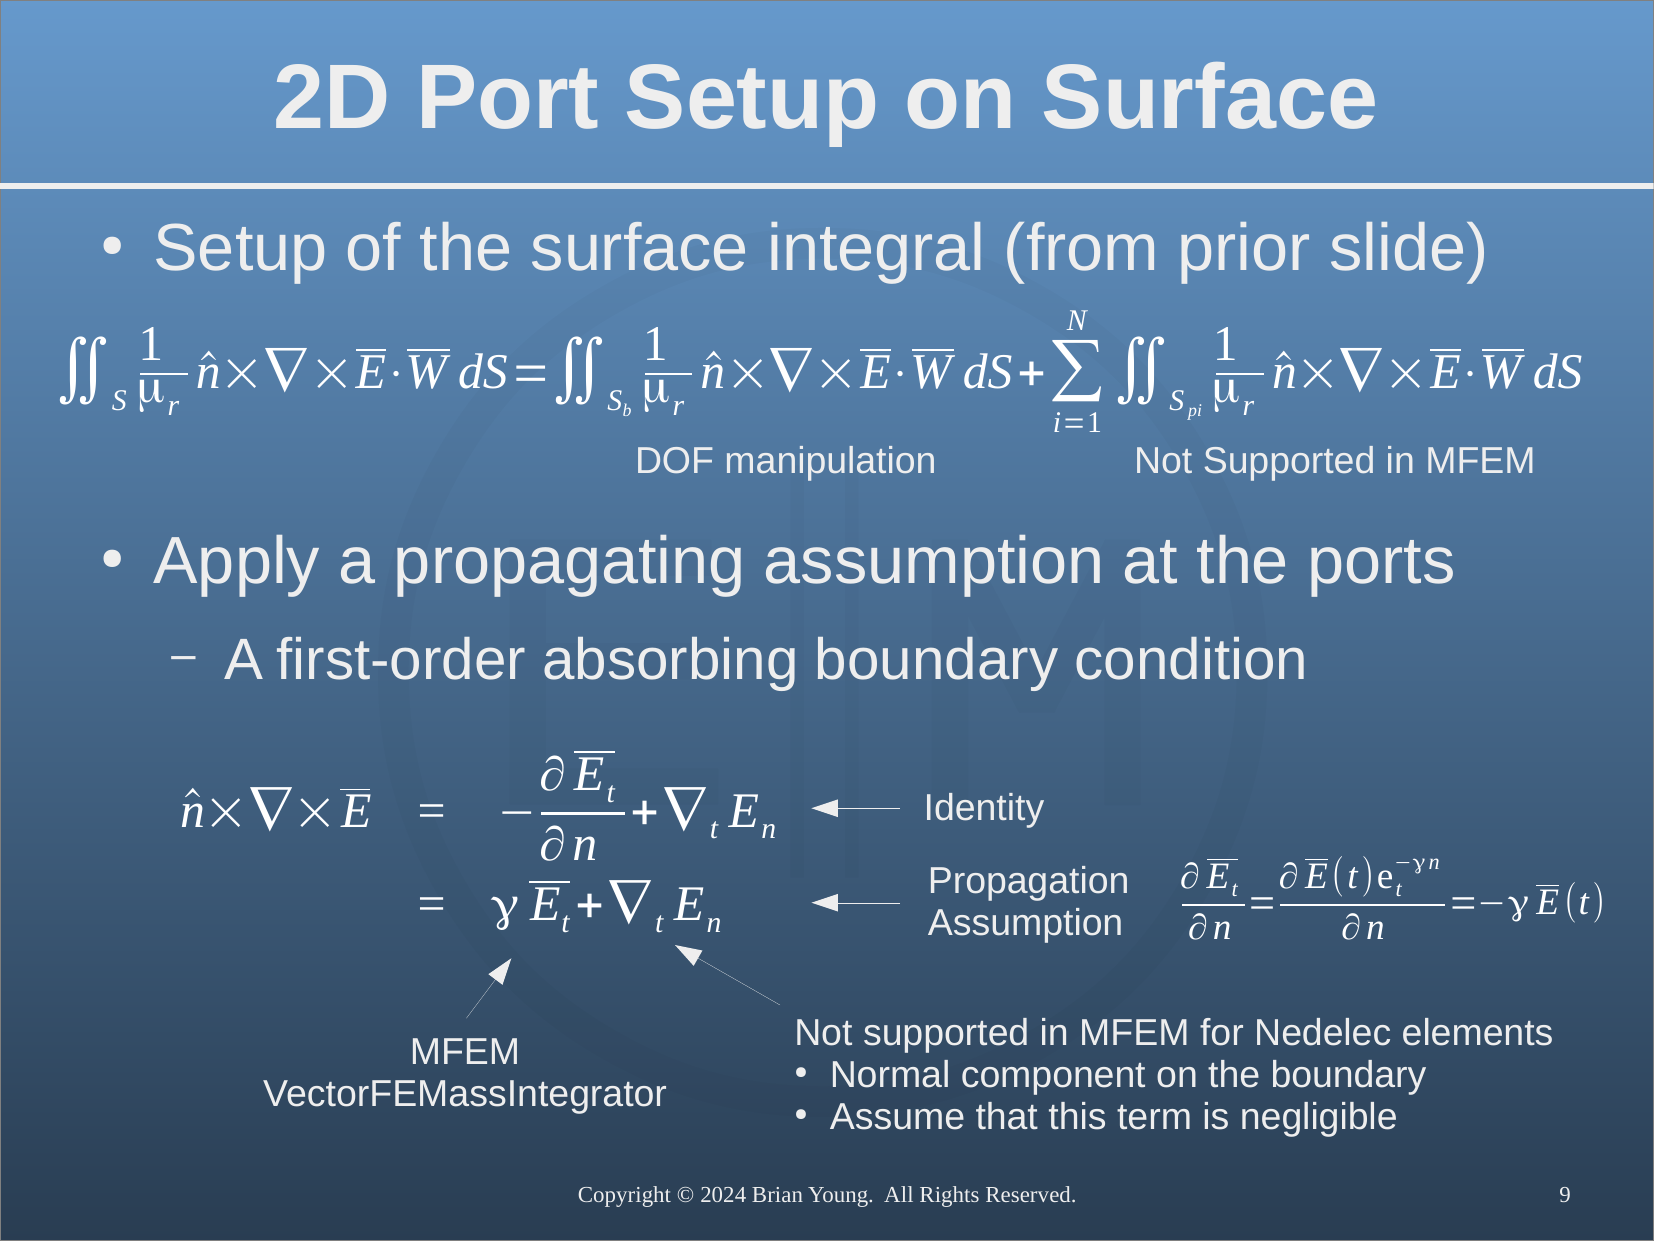

# 2D Port Setup on Surface
Setup of the surface integral (from prior slide)
Apply a propagating assumption at the ports
A first-order absorbing boundary condition
DOF manipulation
Not Supported in MFEM
Identity
Propagation
Assumption
Not supported in MFEM for Nedelec elements
Normal component on the boundary
Assume that this term is negligible
MFEM
VectorFEMassIntegrator
9